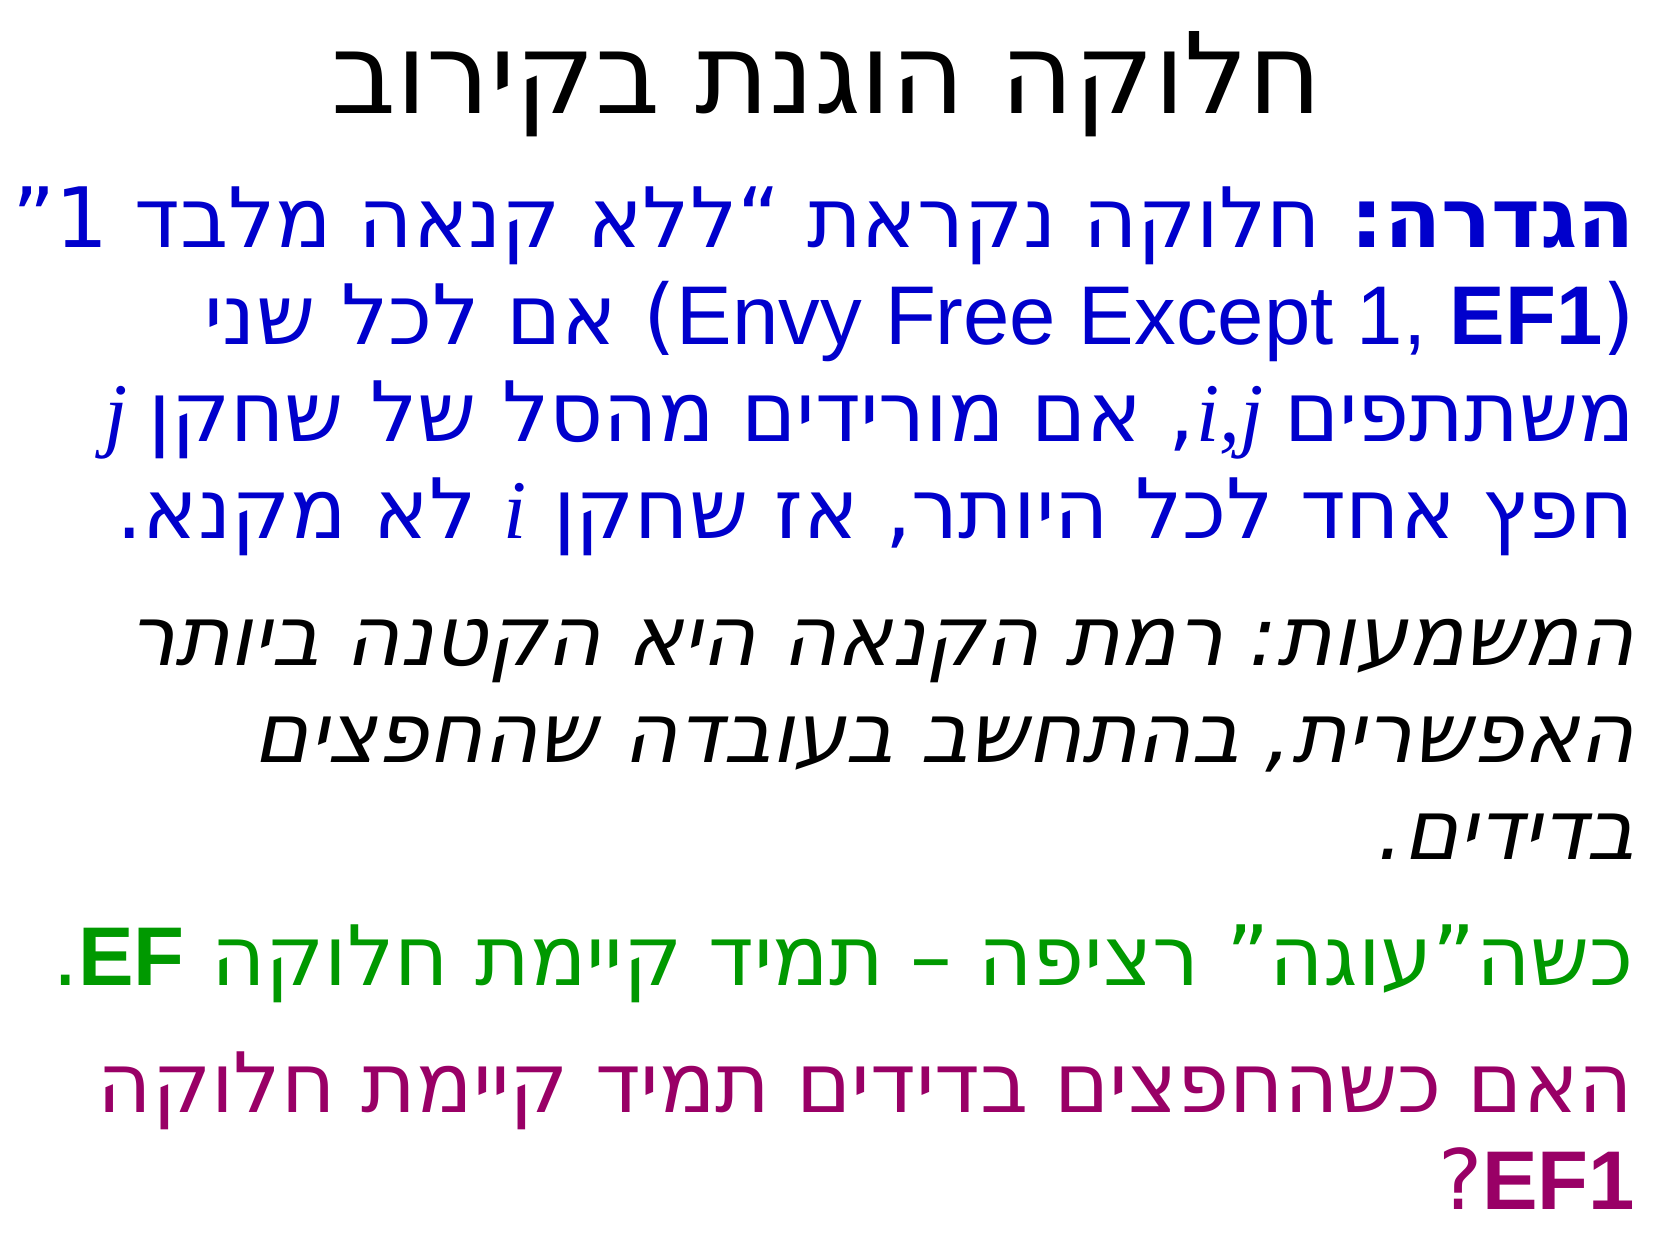

# חלוקה הוגנת בקירוב
הגדרה: חלוקה נקראת “ללא קנאה מלבד 1” (Envy Free Except 1, EF1) אם לכל שני משתתפים i,j, אם מורידים מהסל של שחקן j חפץ אחד לכל היותר, אז שחקן i לא מקנא.
המשמעות: רמת הקנאה היא הקטנה ביותר האפשרית, בהתחשב בעובדה שהחפצים בדידים.
כשה”עוגה” רציפה – תמיד קיימת חלוקה EF.
האם כשהחפצים בדידים תמיד קיימת חלוקה EF1?